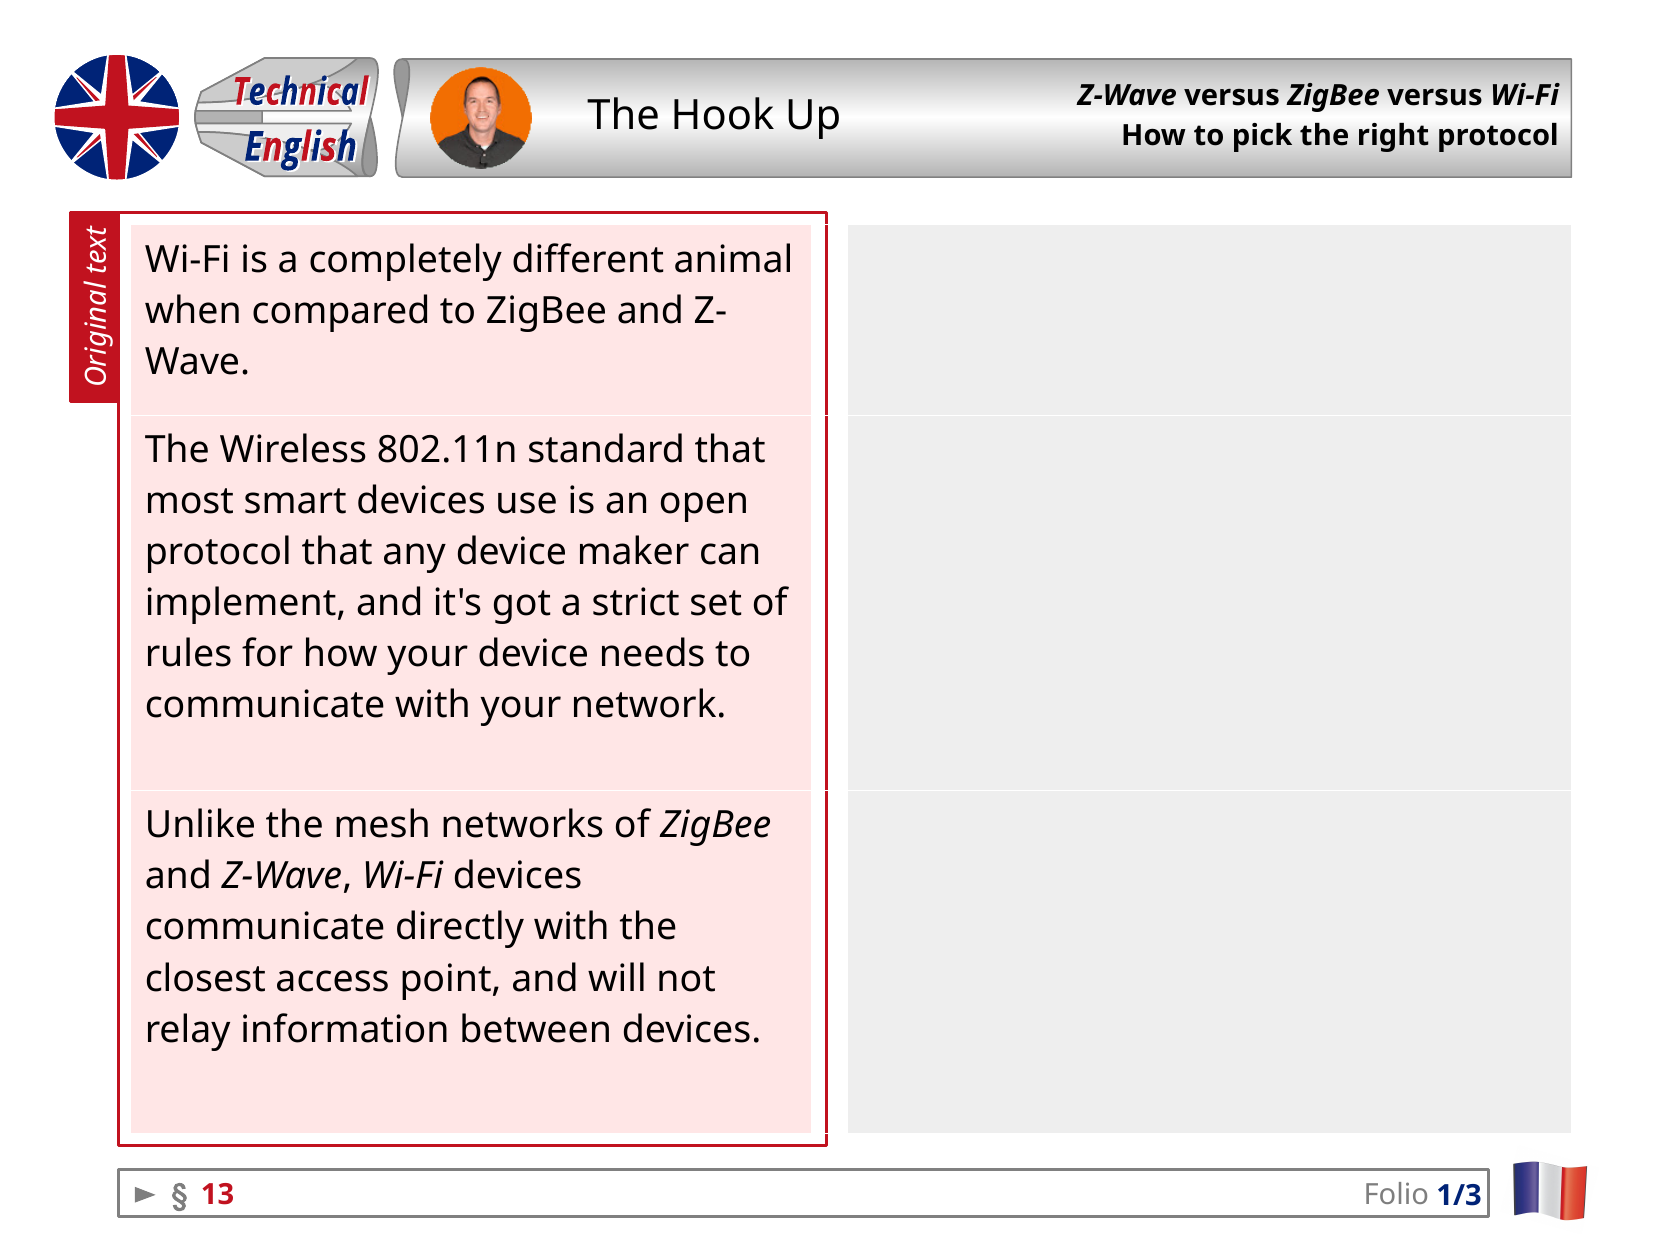

#
| Wi-Fi is a completely different animal when compared to ZigBee and Z-Wave. | | |
| --- | --- | --- |
| The Wireless 802.11n standard that most smart devices use is an open protocol that any device maker can implement, and it's got a strict set of rules for how your device needs to communicate with your network. | | |
| Unlike the mesh networks of ZigBee and Z-Wave, Wi-Fi devices communicate directly with the closest access point, and will not relay information between devices. | | |
13
1/3